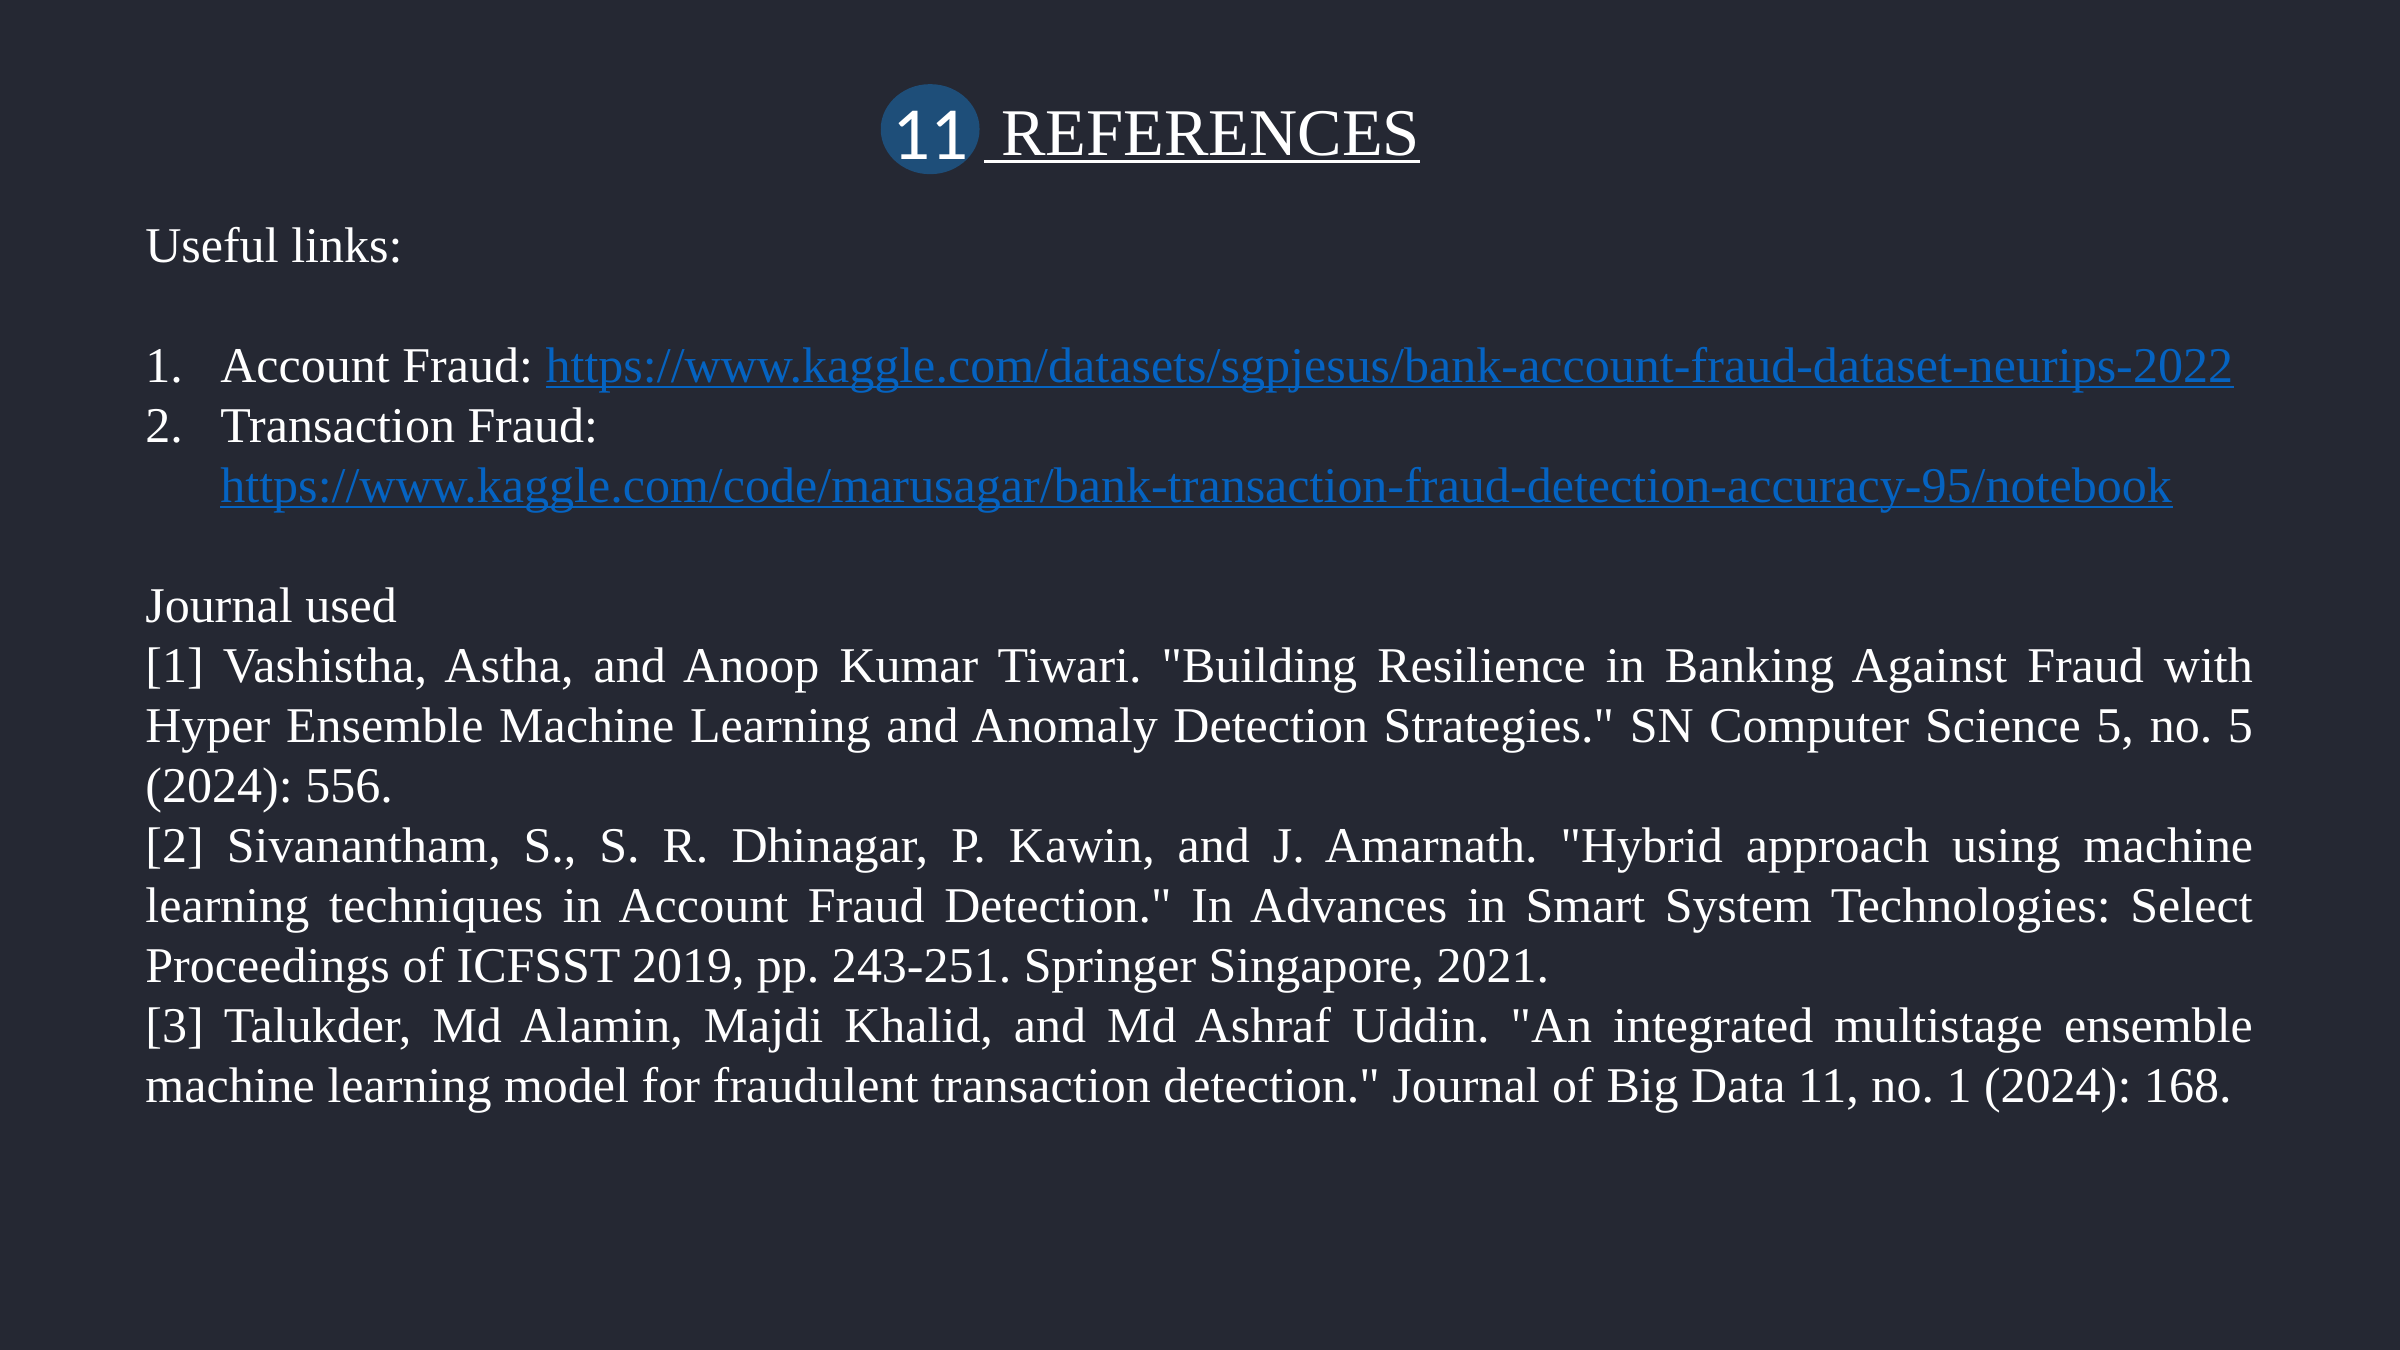

11
 REFERENCES
Useful links:
Account Fraud: https://www.kaggle.com/datasets/sgpjesus/bank-account-fraud-dataset-neurips-2022
Transaction Fraud: https://www.kaggle.com/code/marusagar/bank-transaction-fraud-detection-accuracy-95/notebook
Journal used
[1] Vashistha, Astha, and Anoop Kumar Tiwari. "Building Resilience in Banking Against Fraud with Hyper Ensemble Machine Learning and Anomaly Detection Strategies." SN Computer Science 5, no. 5 (2024): 556.
[2] Sivanantham, S., S. R. Dhinagar, P. Kawin, and J. Amarnath. "Hybrid approach using machine learning techniques in Account Fraud Detection." In Advances in Smart System Technologies: Select Proceedings of ICFSST 2019, pp. 243-251. Springer Singapore, 2021.
[3] Talukder, Md Alamin, Majdi Khalid, and Md Ashraf Uddin. "An integrated multistage ensemble machine learning model for fraudulent transaction detection." Journal of Big Data 11, no. 1 (2024): 168.